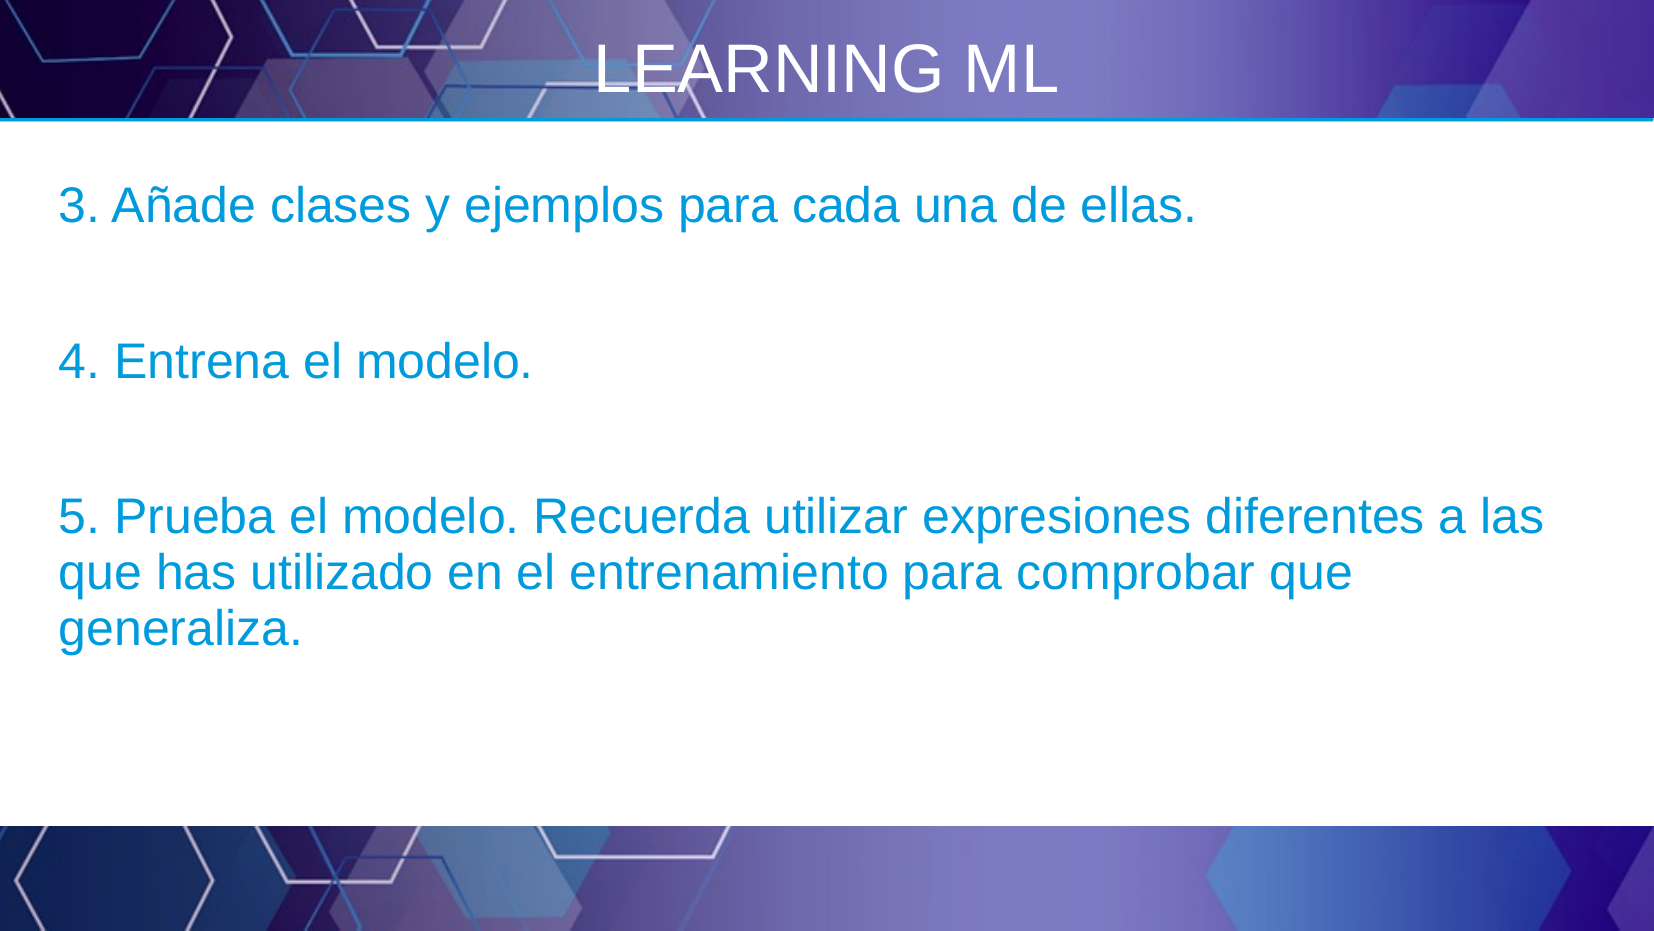

# LEARNING ML
3. Añade clases y ejemplos para cada una de ellas.
4. Entrena el modelo.
5. Prueba el modelo. Recuerda utilizar expresiones diferentes a las que has utilizado en el entrenamiento para comprobar que generaliza.
13